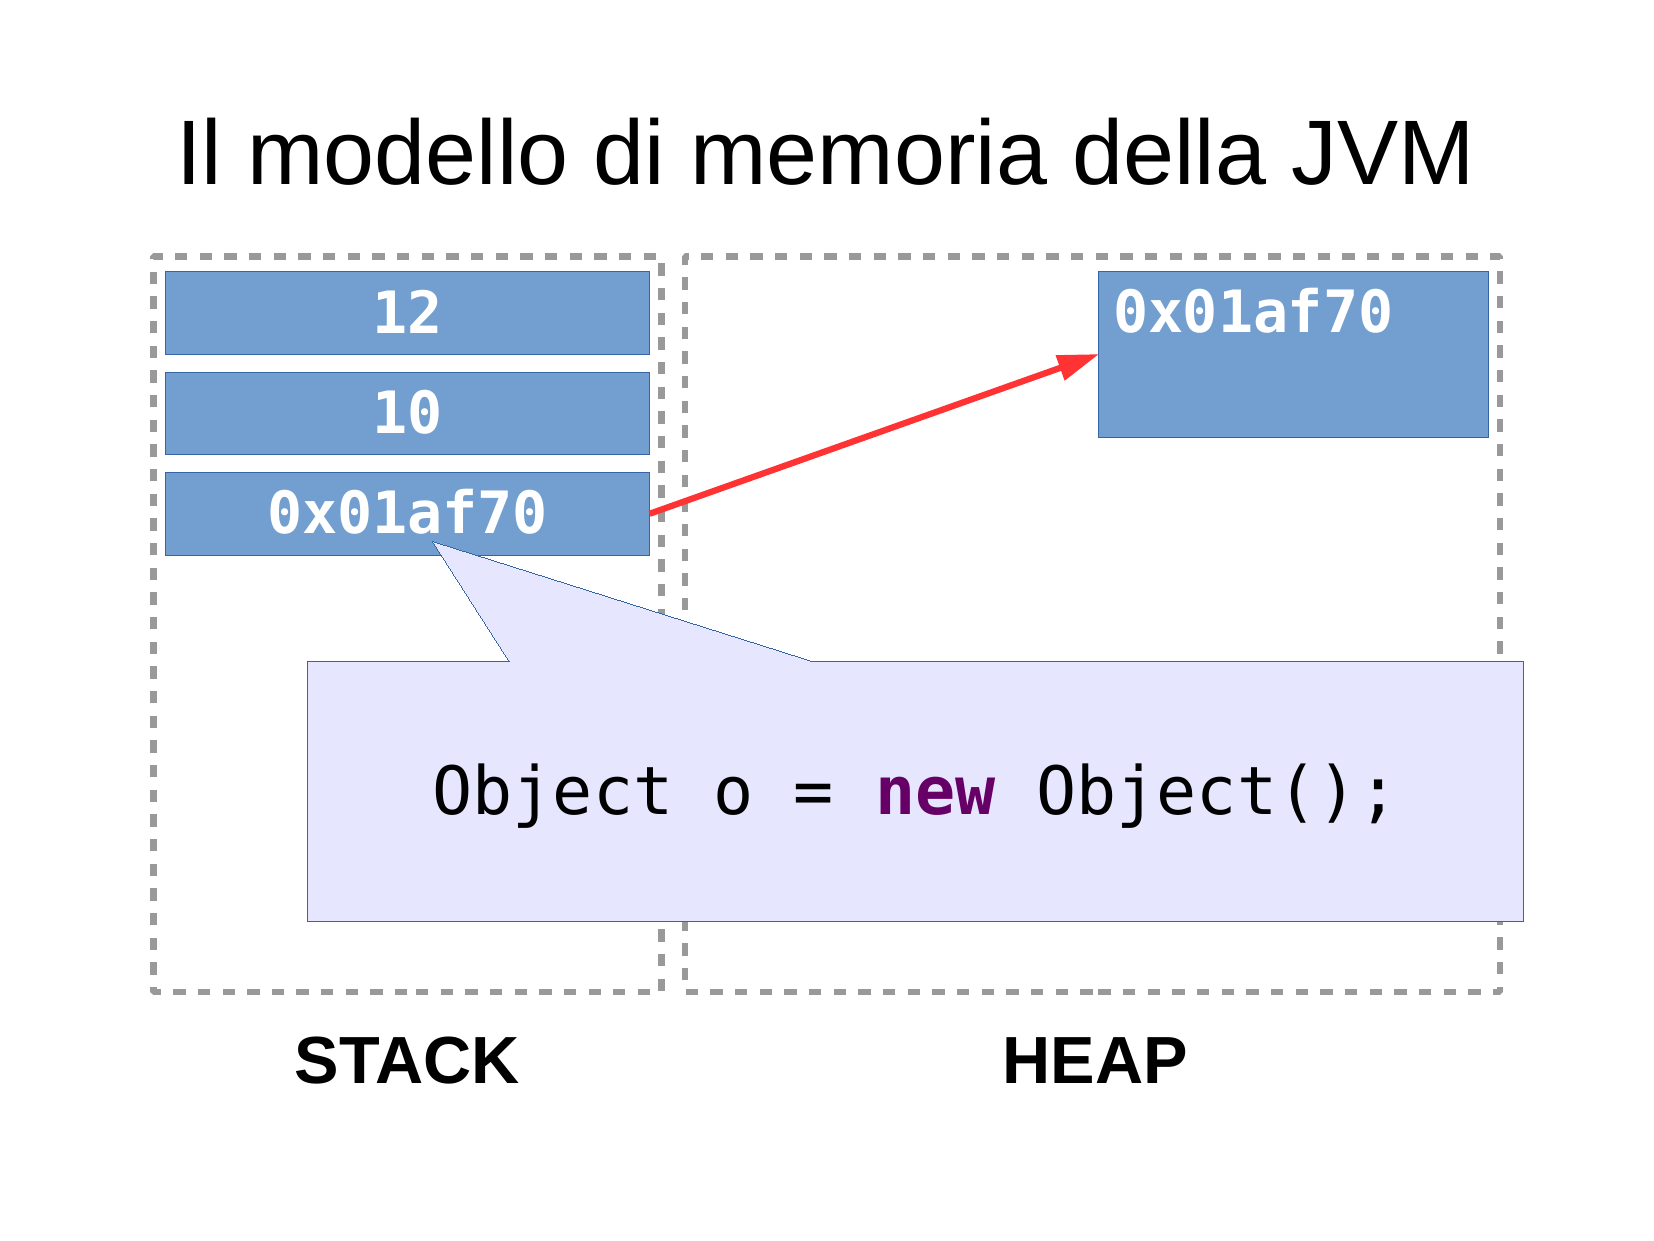

# Il modello di memoria della JVM
12
0x01af70
10
0x01af70
Object o = new Object();
STACK
HEAP